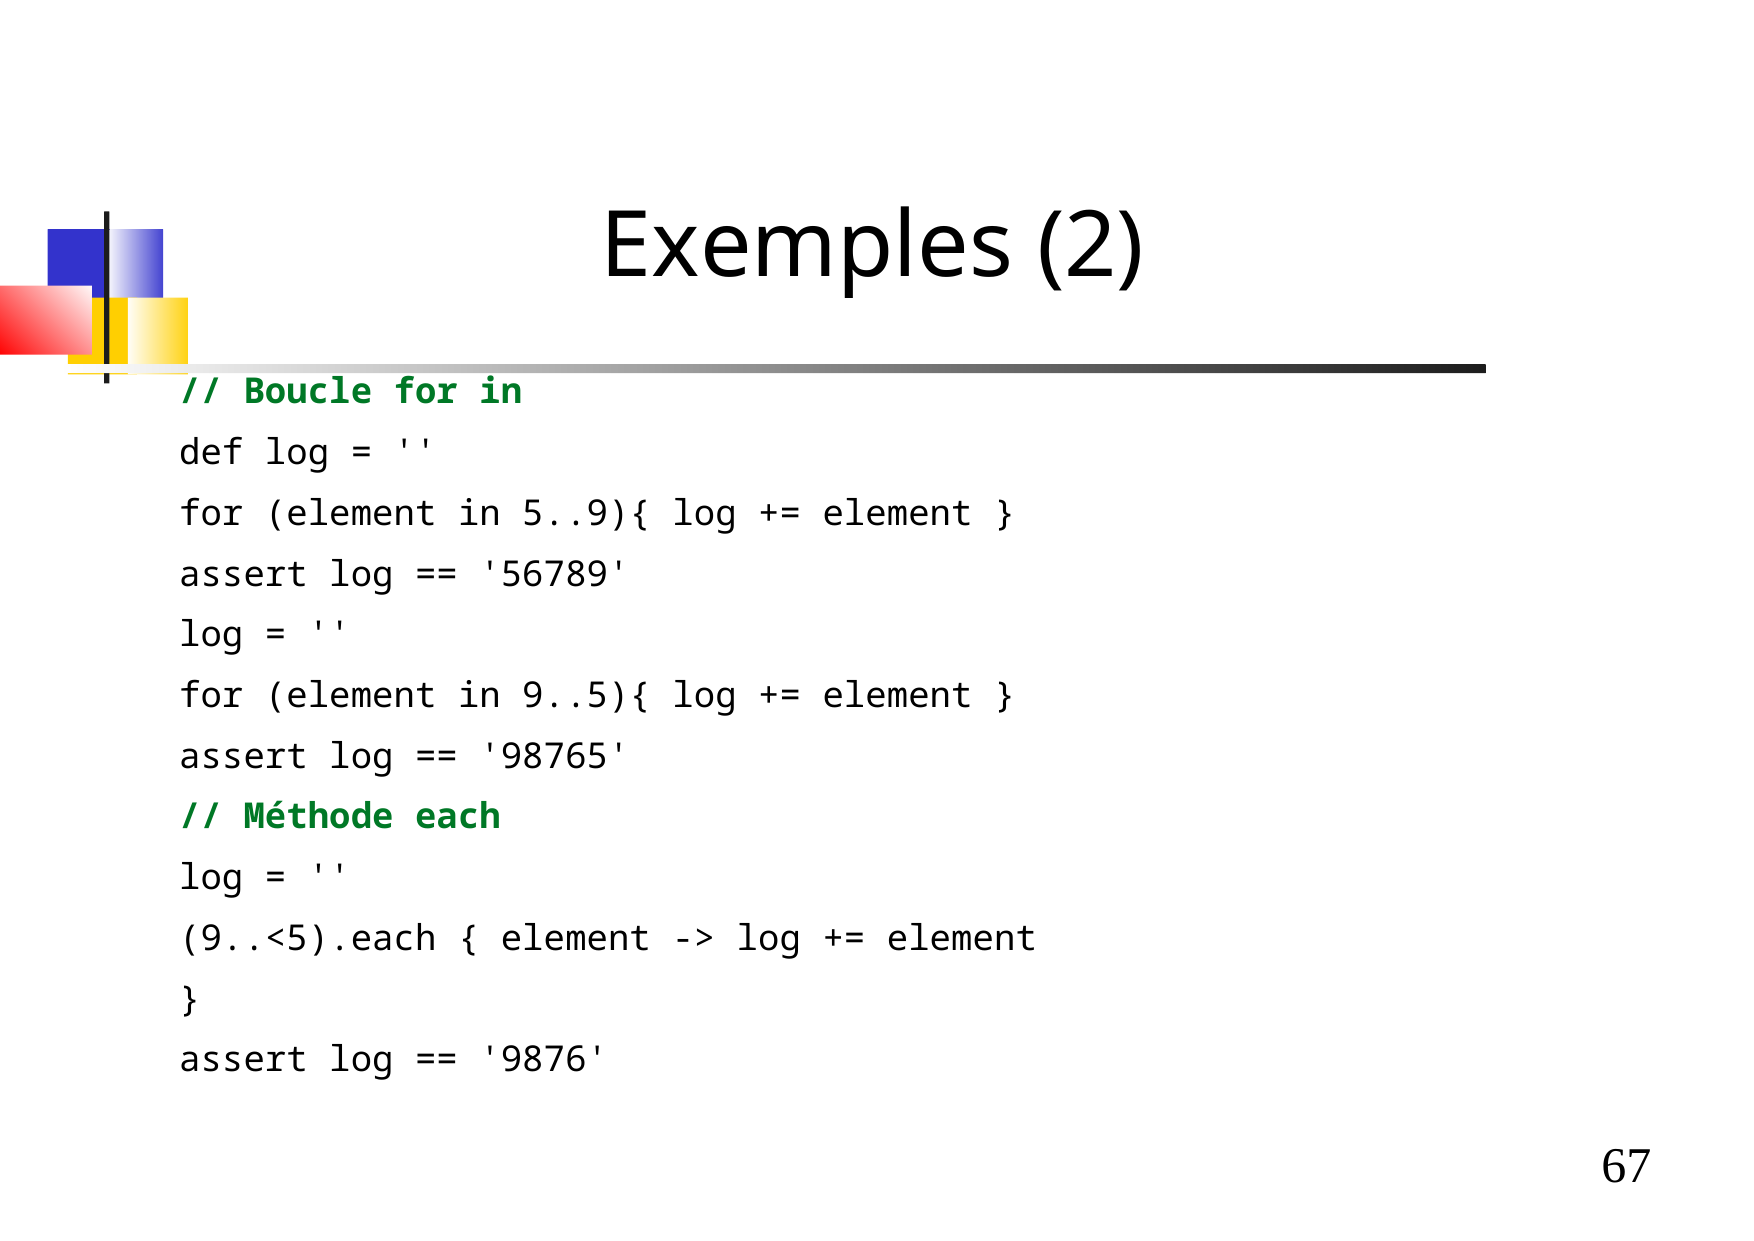

# Exemples (2)
// Boucle for in
def log = ''
for (element in 5..9){ log += element }
assert log == '56789'
log = ''
for (element in 9..5){ log += element }
assert log == '98765'
// Méthode each
log = ''
(9..<5).each { element -> log += element
}
assert log == '9876'